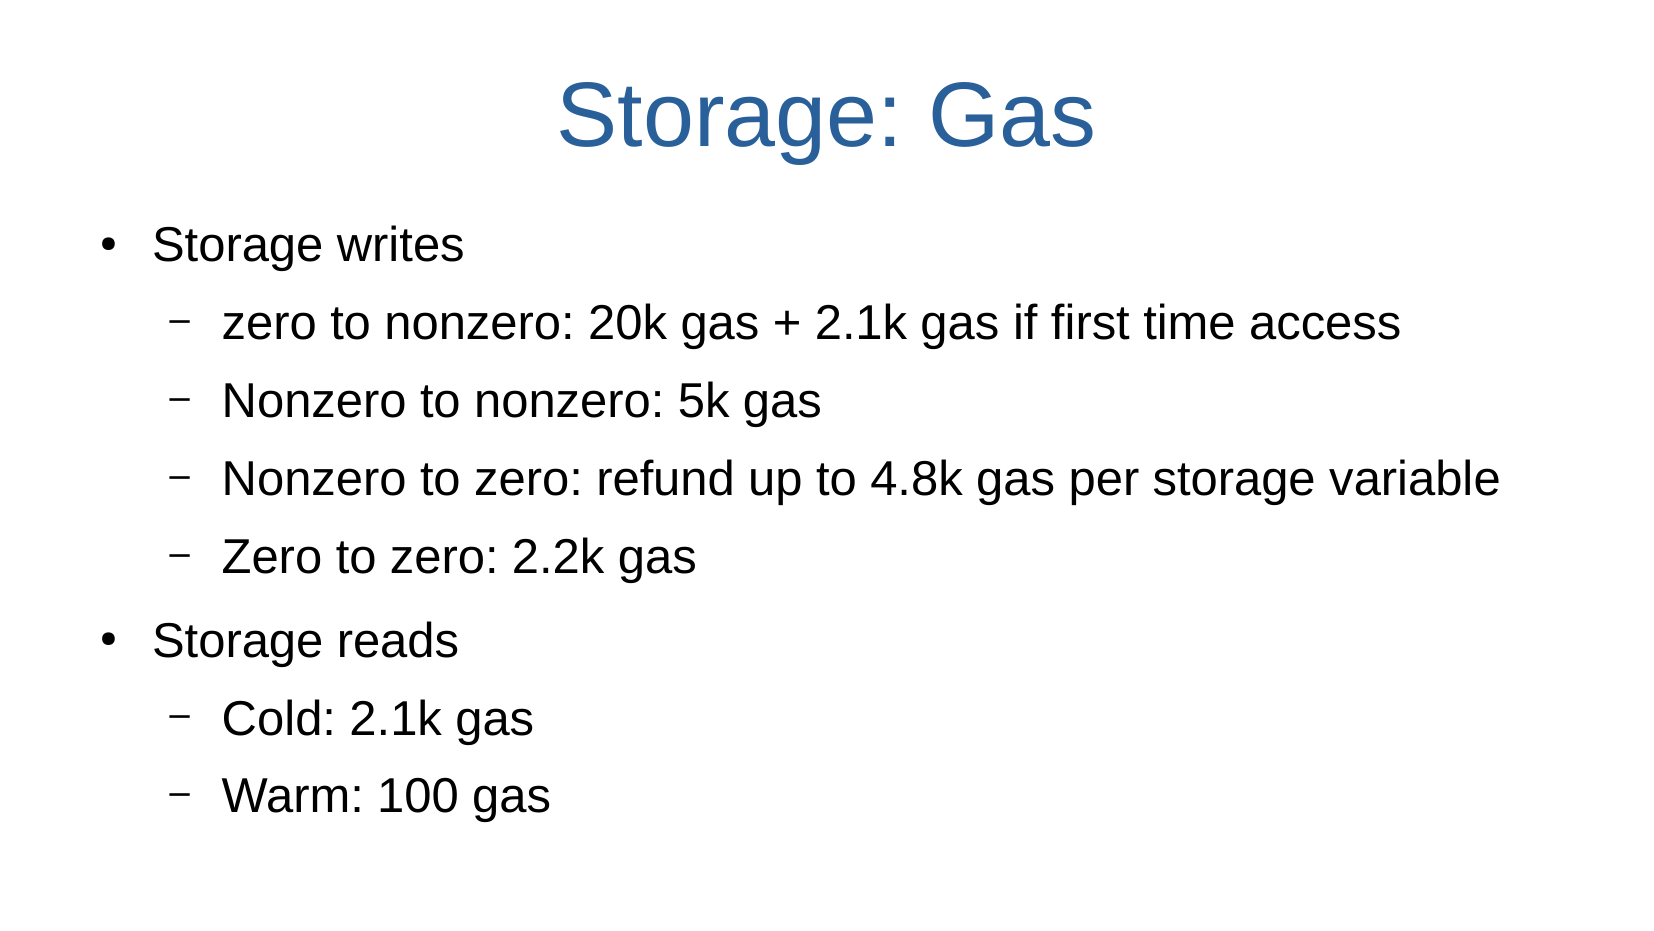

# Storage: Gas
Storage writes
zero to nonzero: 20k gas + 2.1k gas if first time access
Nonzero to nonzero: 5k gas
Nonzero to zero: refund up to 4.8k gas per storage variable
Zero to zero: 2.2k gas
Storage reads
Cold: 2.1k gas
Warm: 100 gas